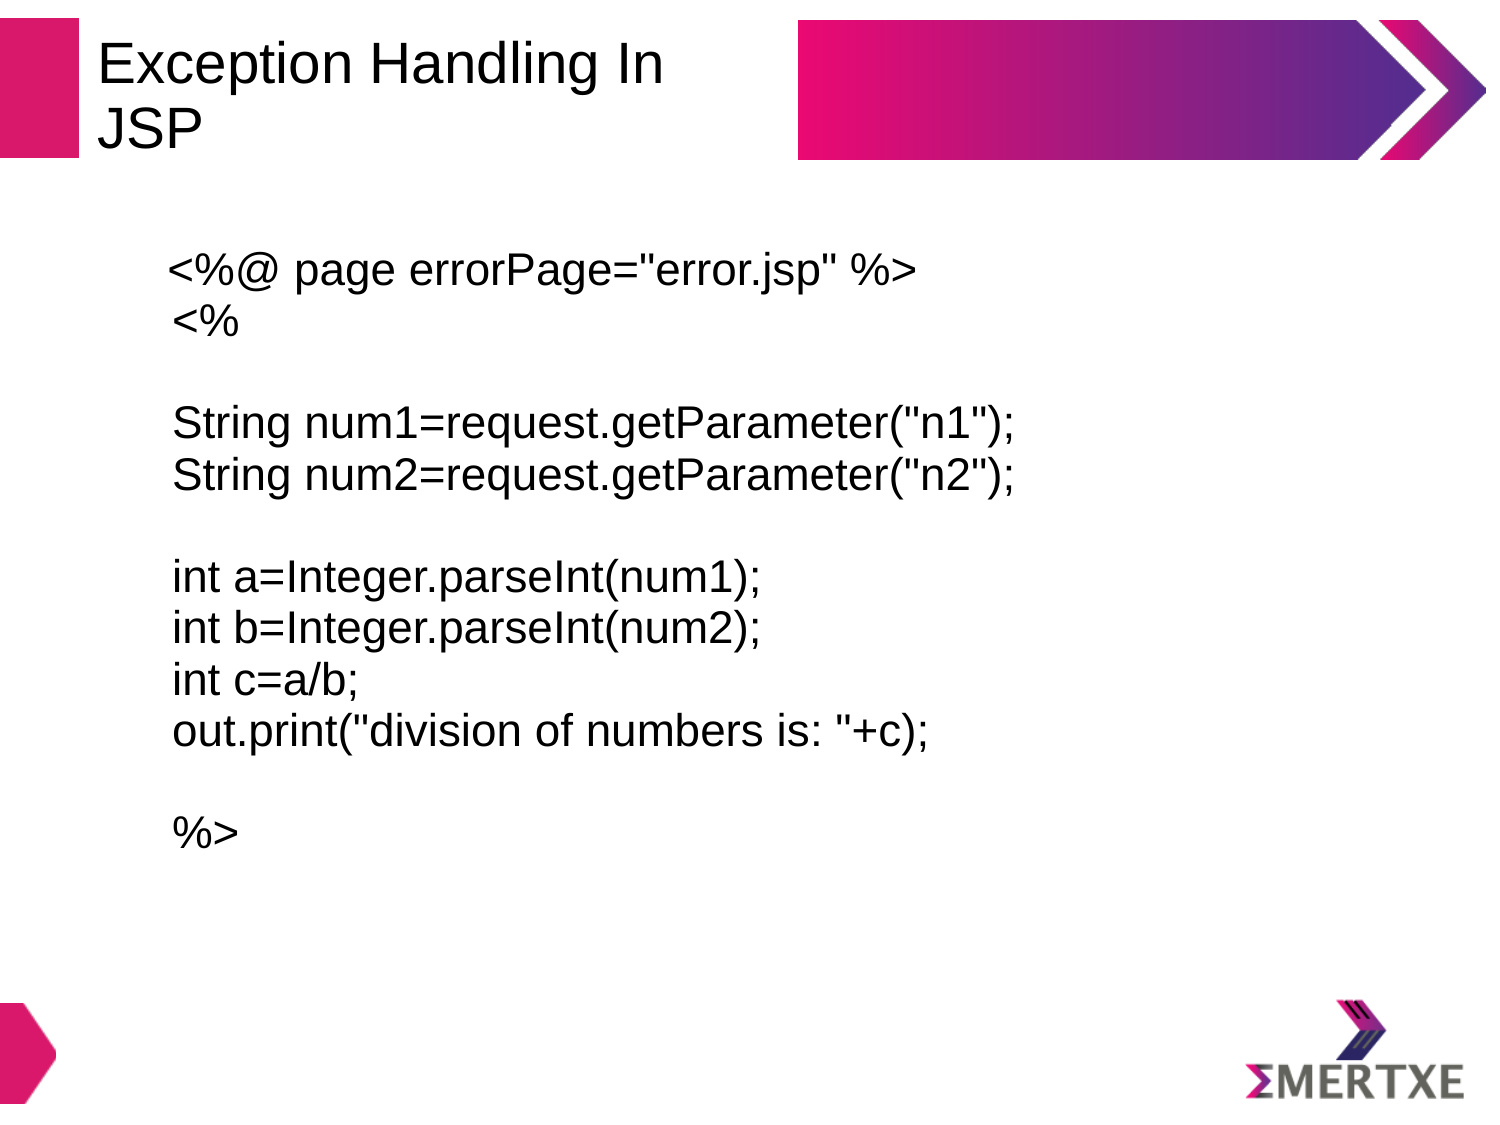

Exception Handling In JSP
 <%@ page errorPage="error.jsp" %>
 <%
 String num1=request.getParameter("n1");
 String num2=request.getParameter("n2");
 int a=Integer.parseInt(num1);
 int b=Integer.parseInt(num2);
 int c=a/b;
 out.print("division of numbers is: "+c);
 %>